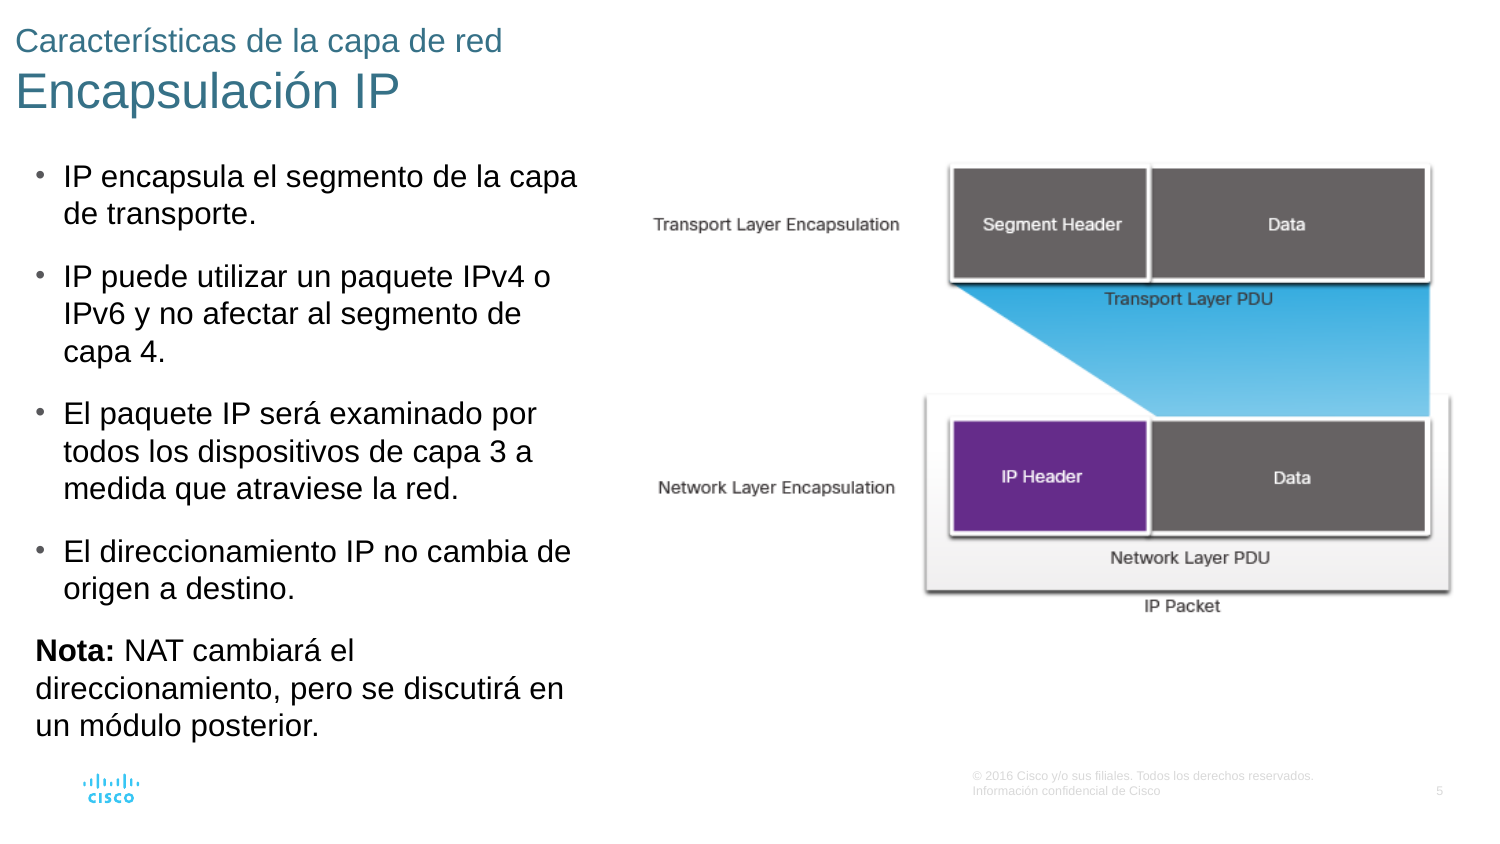

# Características de la capa de red Encapsulación IP
IP encapsula el segmento de la capa de transporte.
IP puede utilizar un paquete IPv4 o IPv6 y no afectar al segmento de capa 4.
El paquete IP será examinado por todos los dispositivos de capa 3 a medida que atraviese la red.
El direccionamiento IP no cambia de origen a destino.
Nota: NAT cambiará el direccionamiento, pero se discutirá en un módulo posterior.